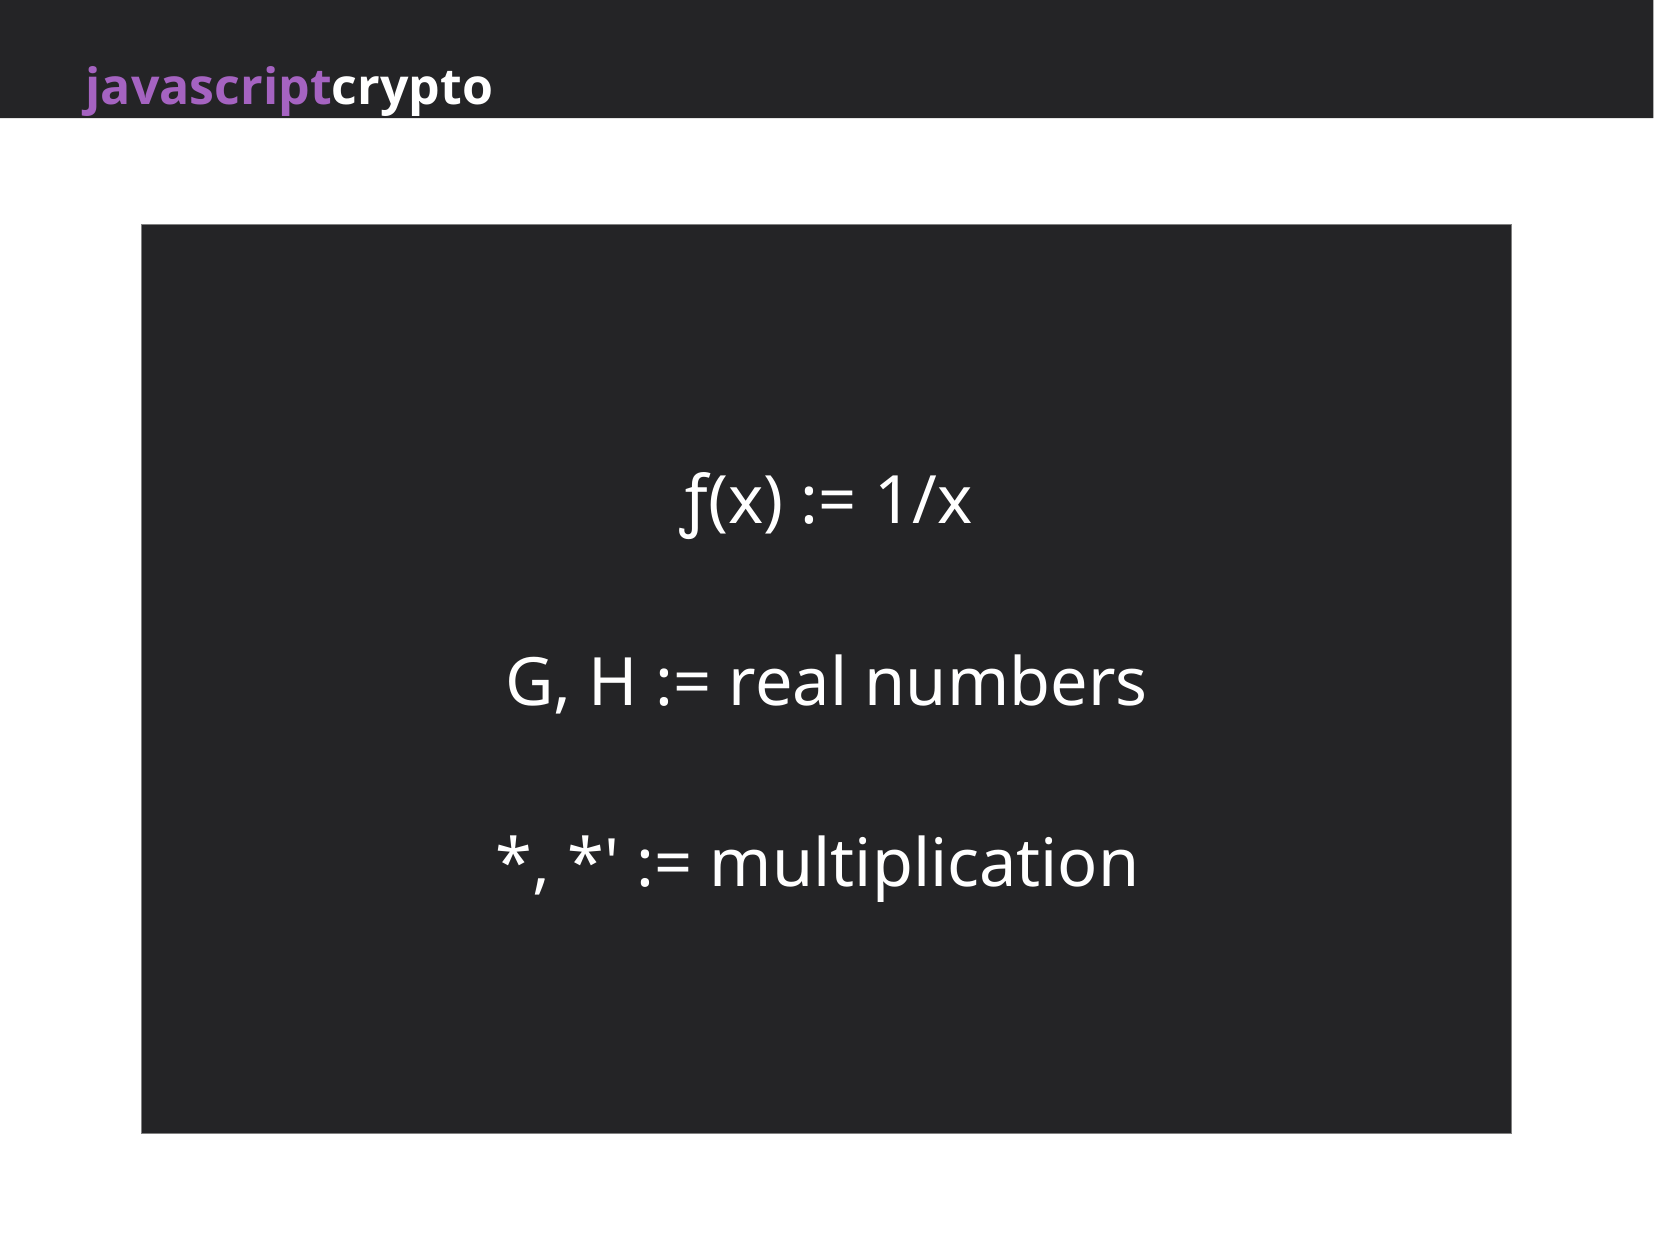

javascriptcrypto
ƒ(x) := 1/x
G, H := real numbers
*, *' := multiplication